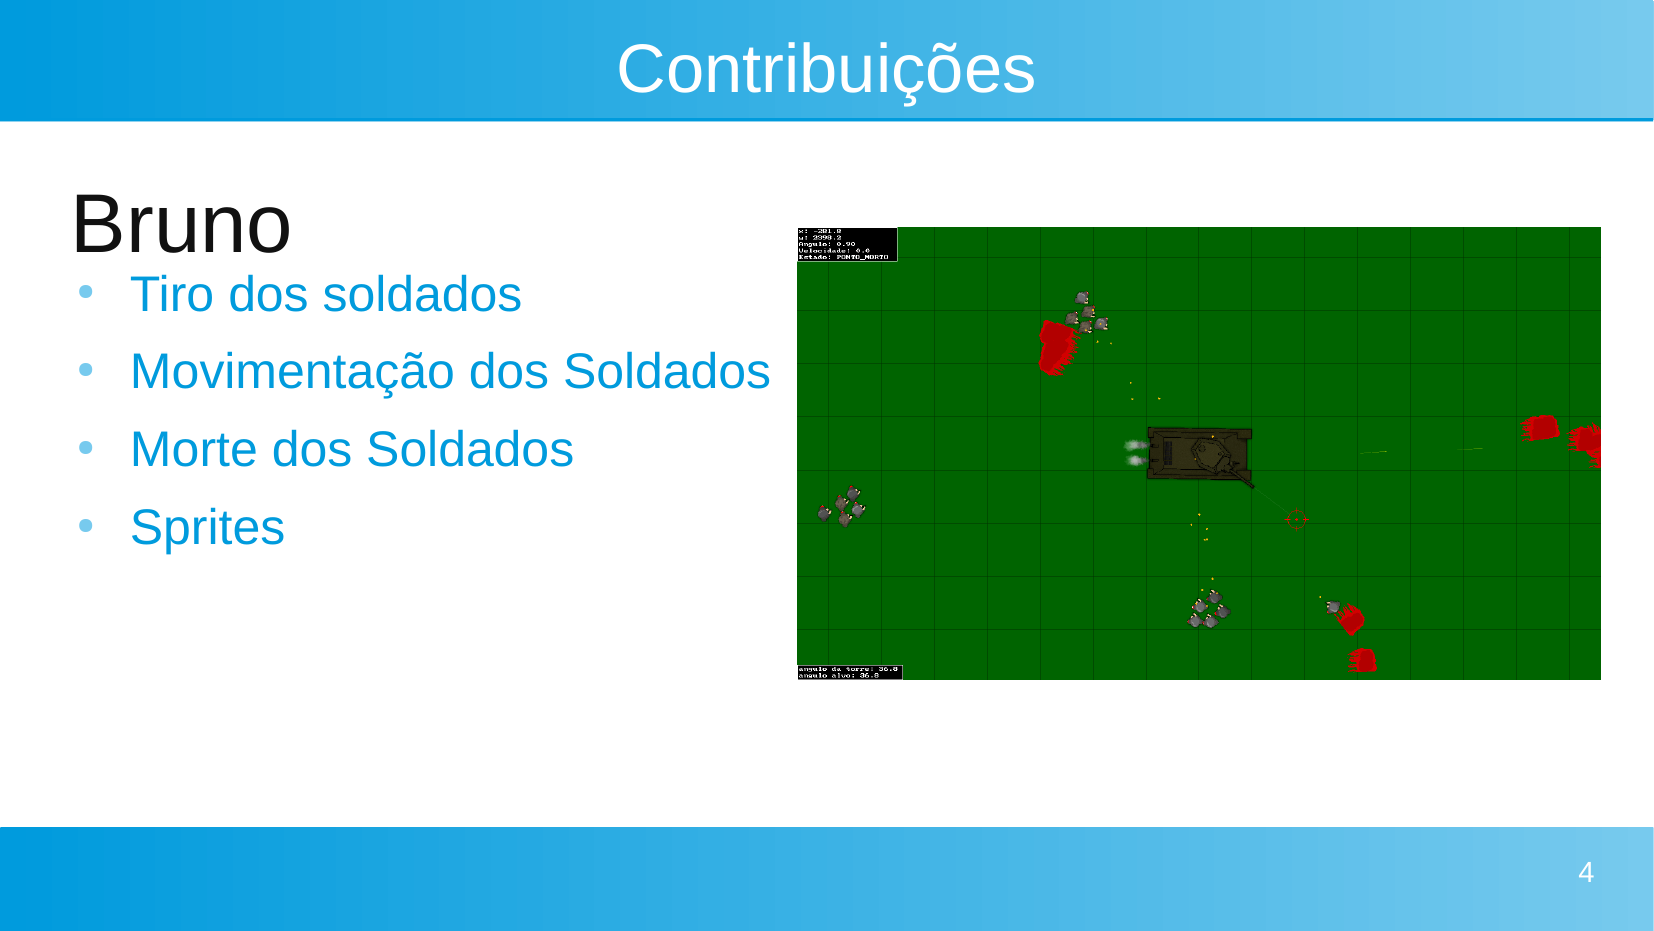

# Contribuições
Bruno
Tiro dos soldados
Movimentação dos Soldados
Morte dos Soldados
Sprites
4